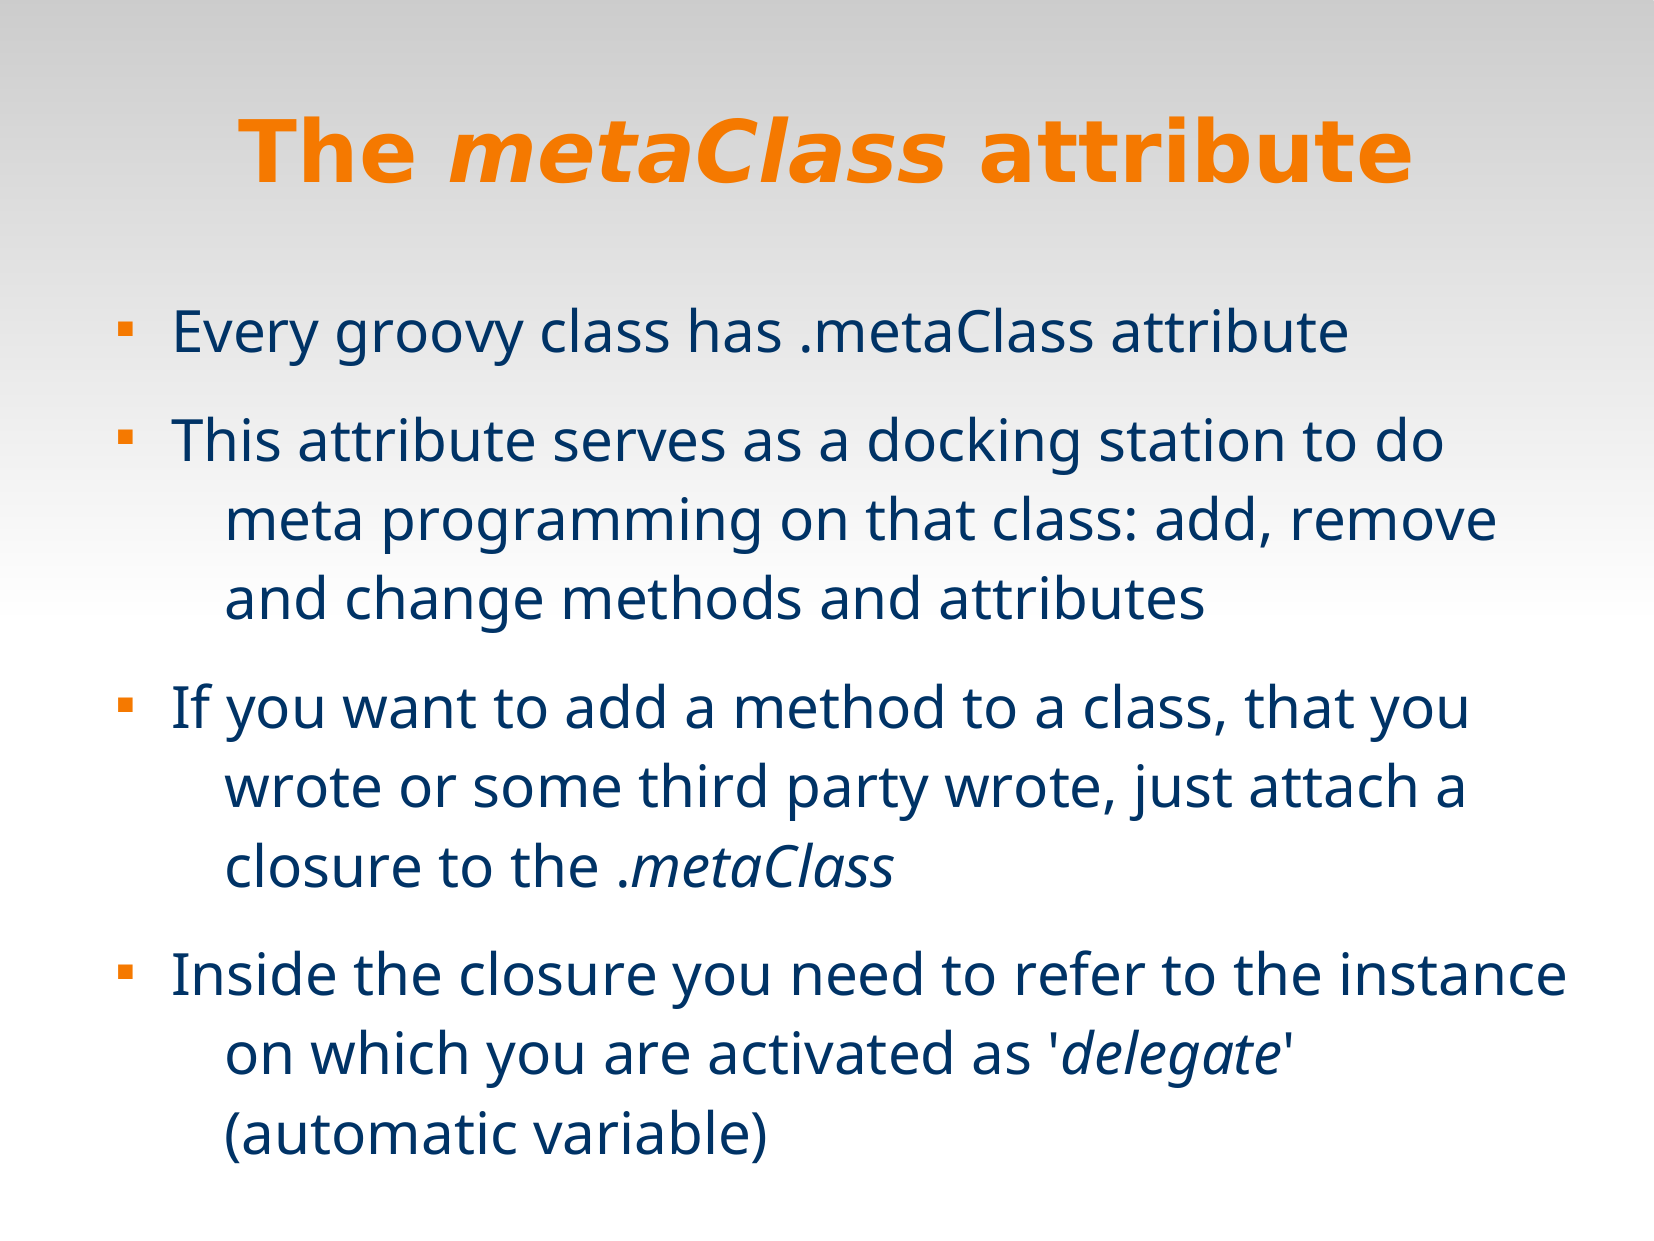

# The metaClass attribute
Every groovy class has .metaClass attribute
This attribute serves as a docking station to do meta programming on that class: add, remove and change methods and attributes
If you want to add a method to a class, that you wrote or some third party wrote, just attach a closure to the .metaClass
Inside the closure you need to refer to the instance on which you are activated as 'delegate' (automatic variable)